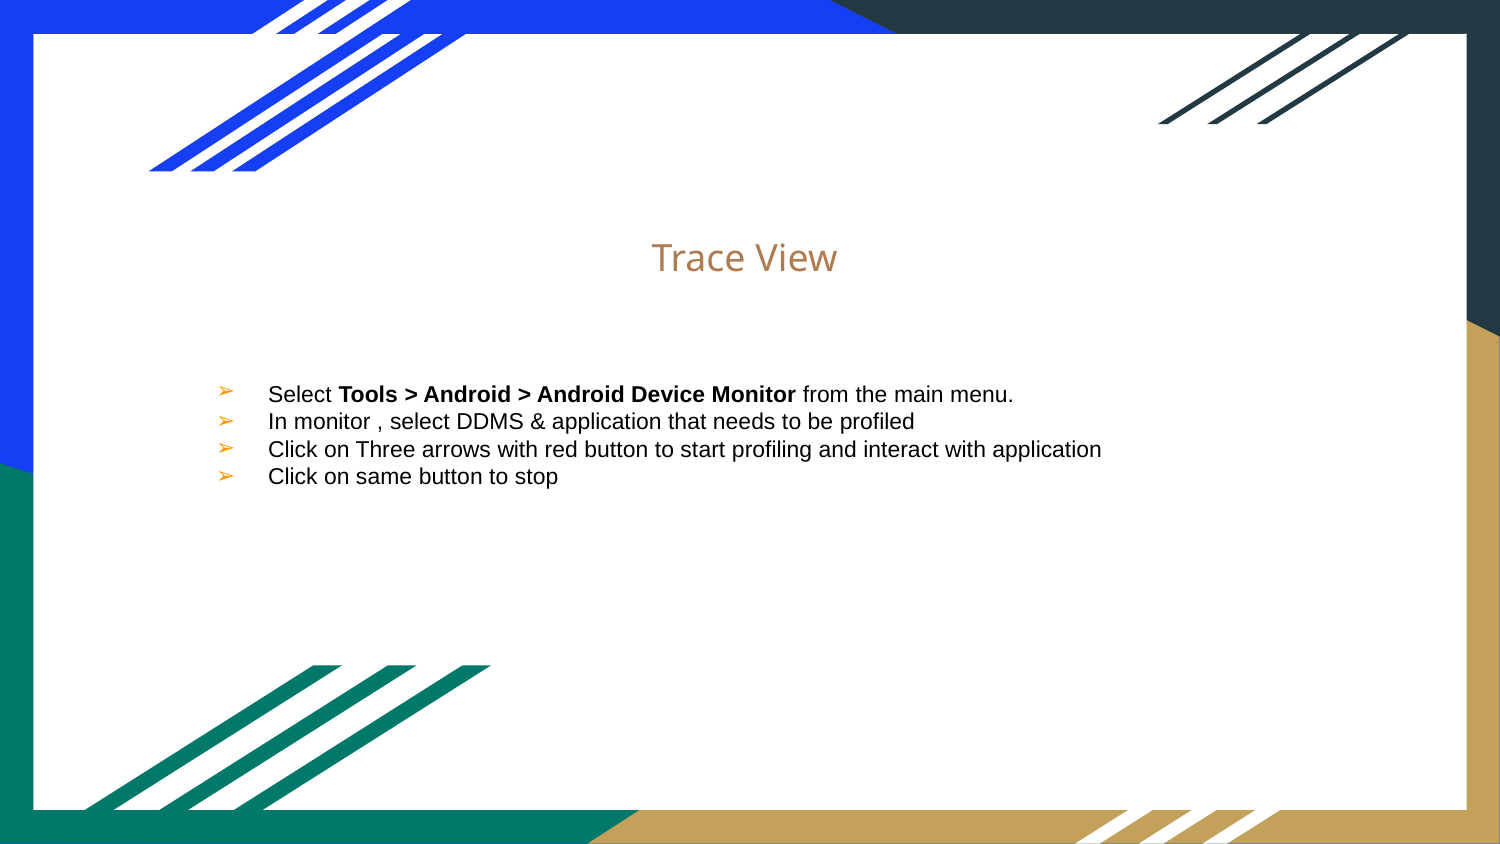

# Trace View
Select Tools > Android > Android Device Monitor from the main menu.
In monitor , select DDMS & application that needs to be profiled
Click on Three arrows with red button to start profiling and interact with application
Click on same button to stop